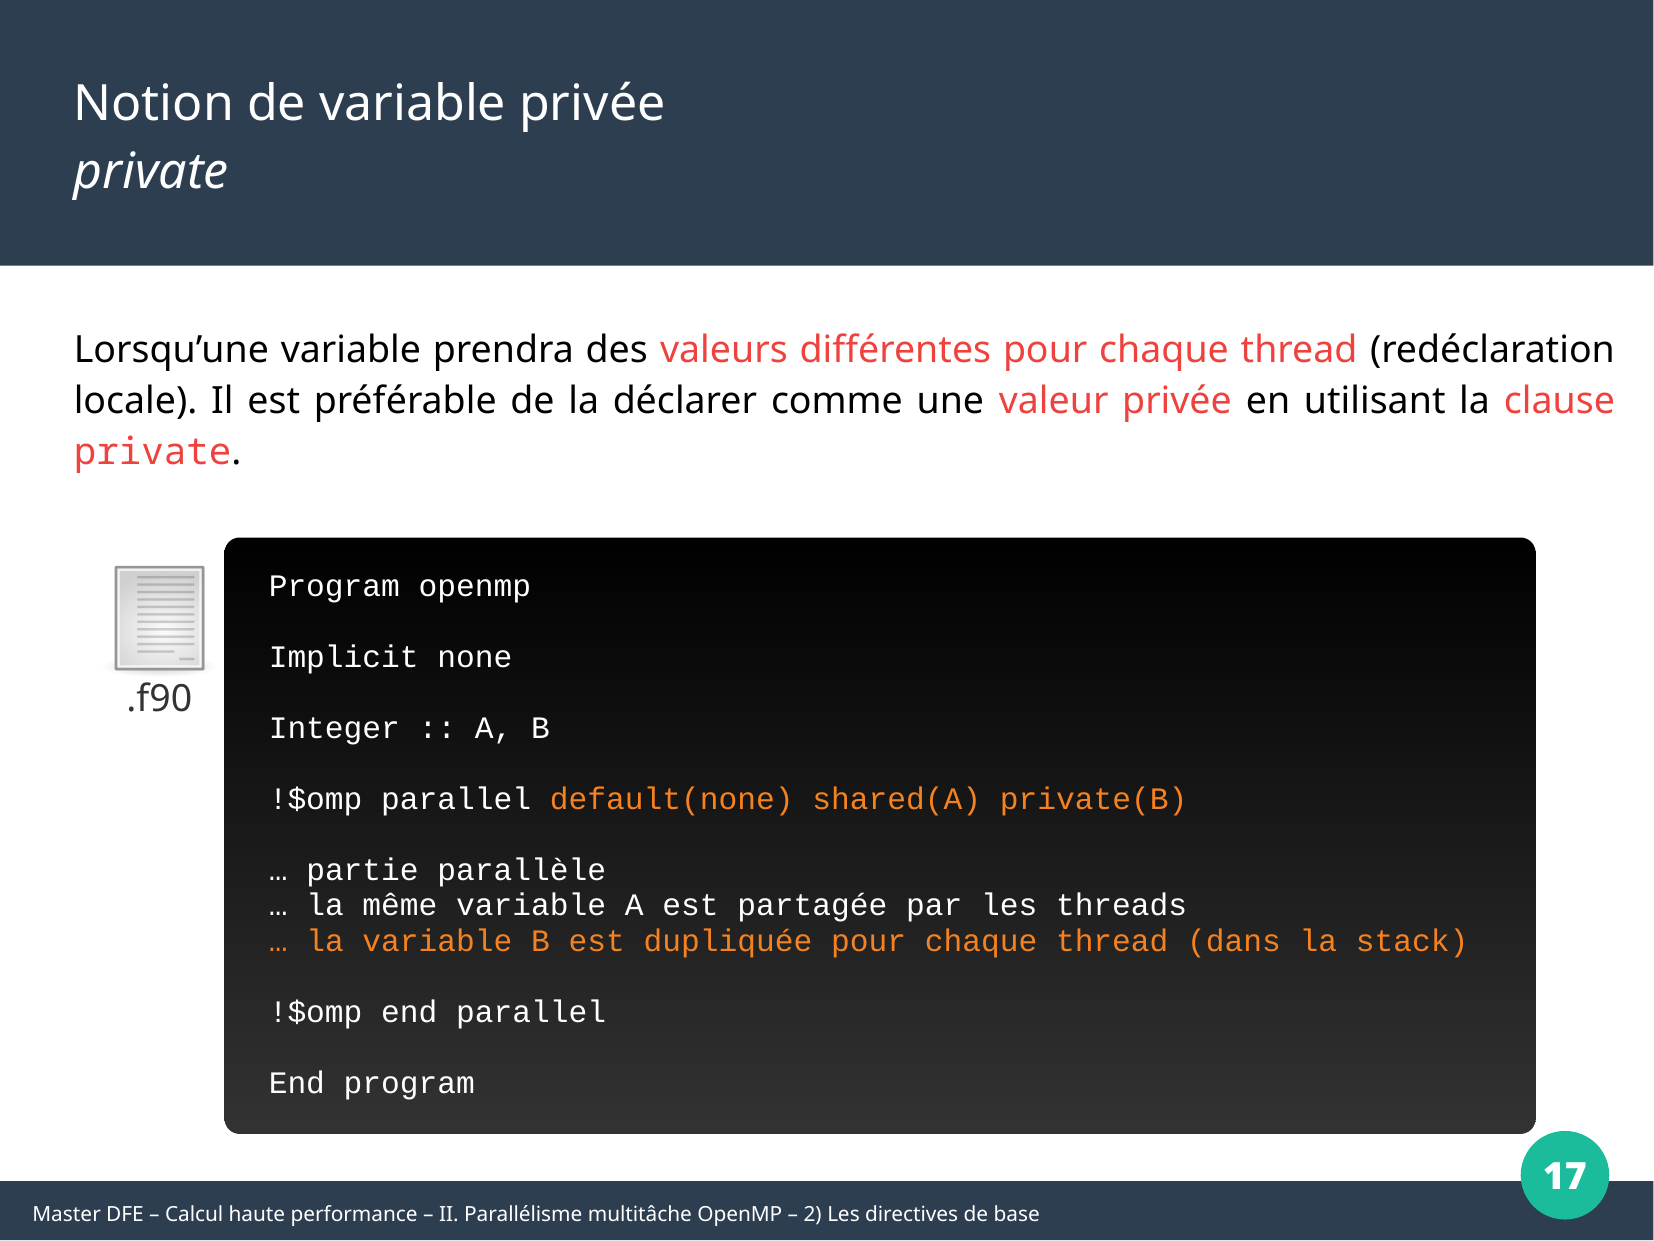

Notion de variable privée
private
Lorsqu’une variable prendra des valeurs différentes pour chaque thread (redéclaration locale). Il est préférable de la déclarer comme une valeur privée en utilisant la clause private.
Program openmp
Implicit none
Integer :: A, B
!$omp parallel default(none) shared(A) private(B)
… partie parallèle
… la même variable A est partagée par les threads
… la variable B est dupliquée pour chaque thread (dans la stack)
!$omp end parallel
End program
.f90
17
Master DFE – Calcul haute performance – II. Parallélisme multitâche OpenMP – 2) Les directives de base